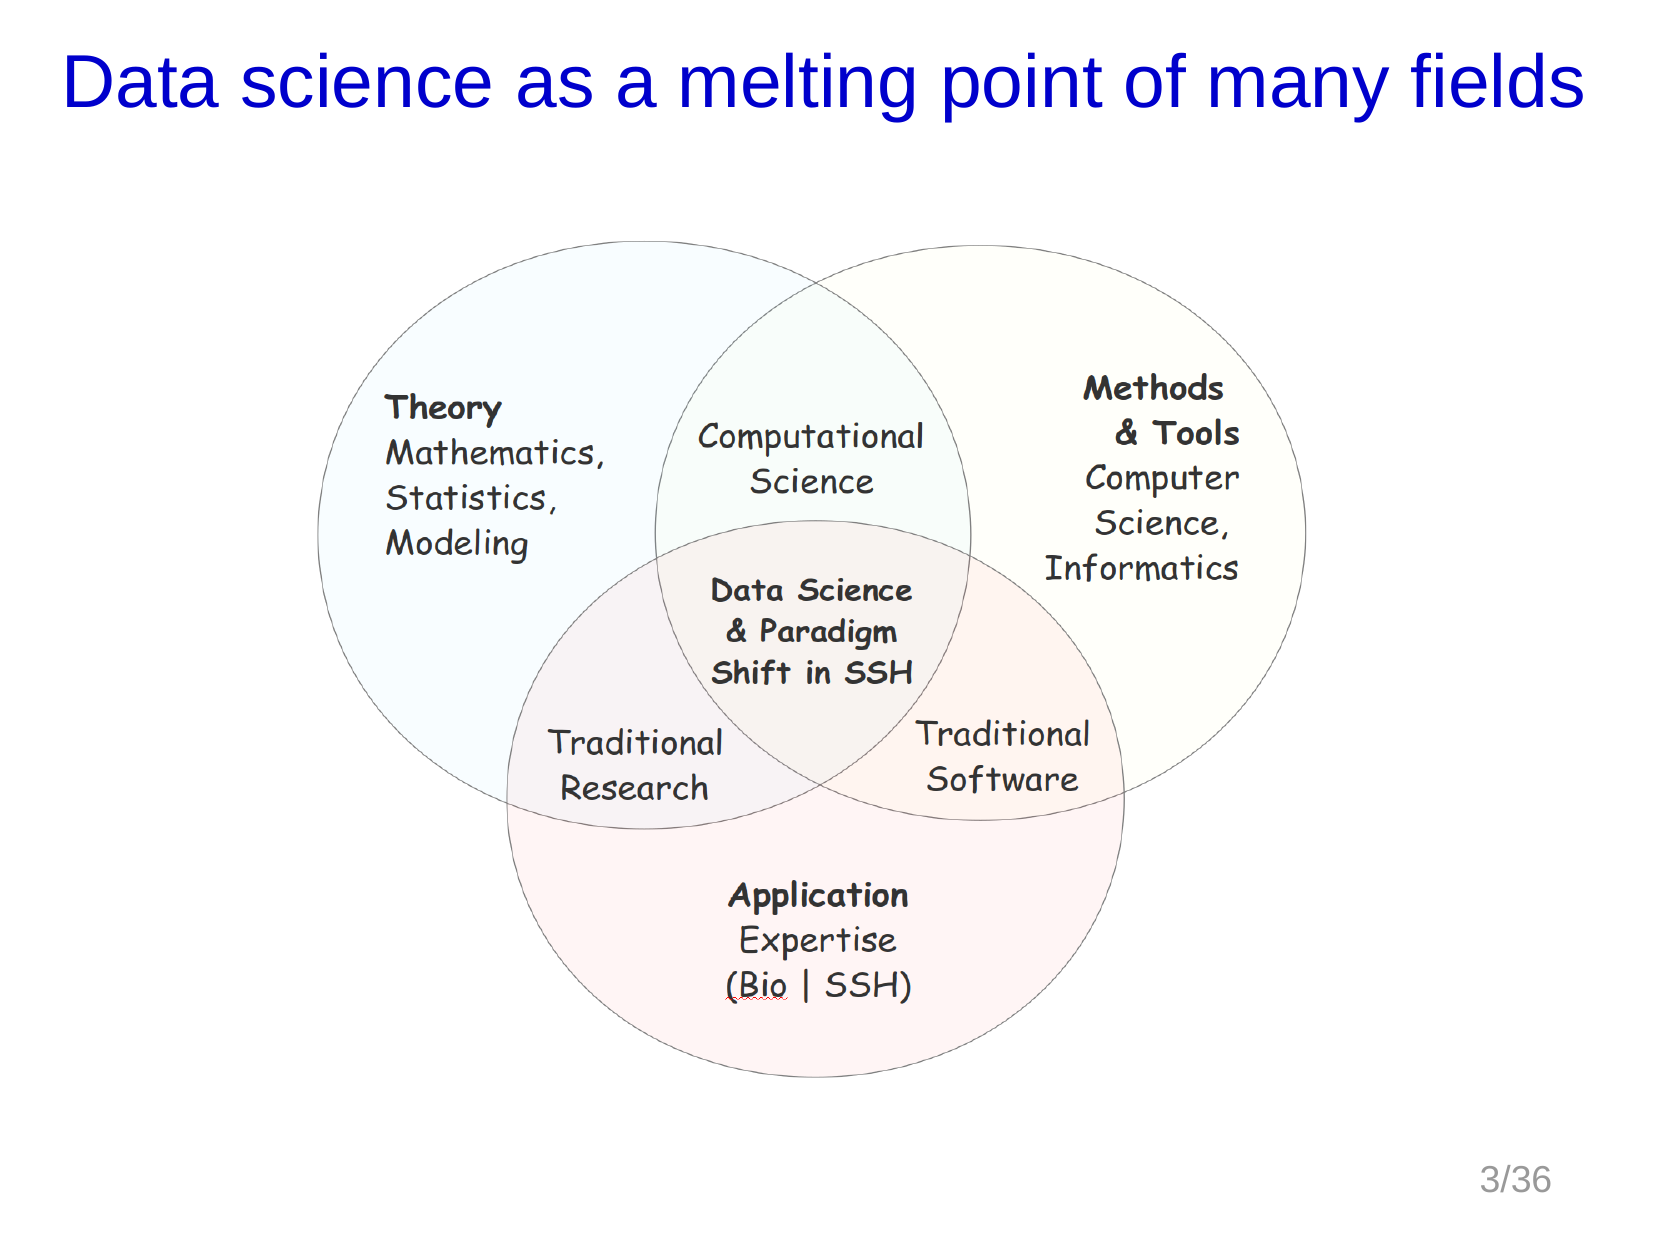

# Data science as a melting point of many fields